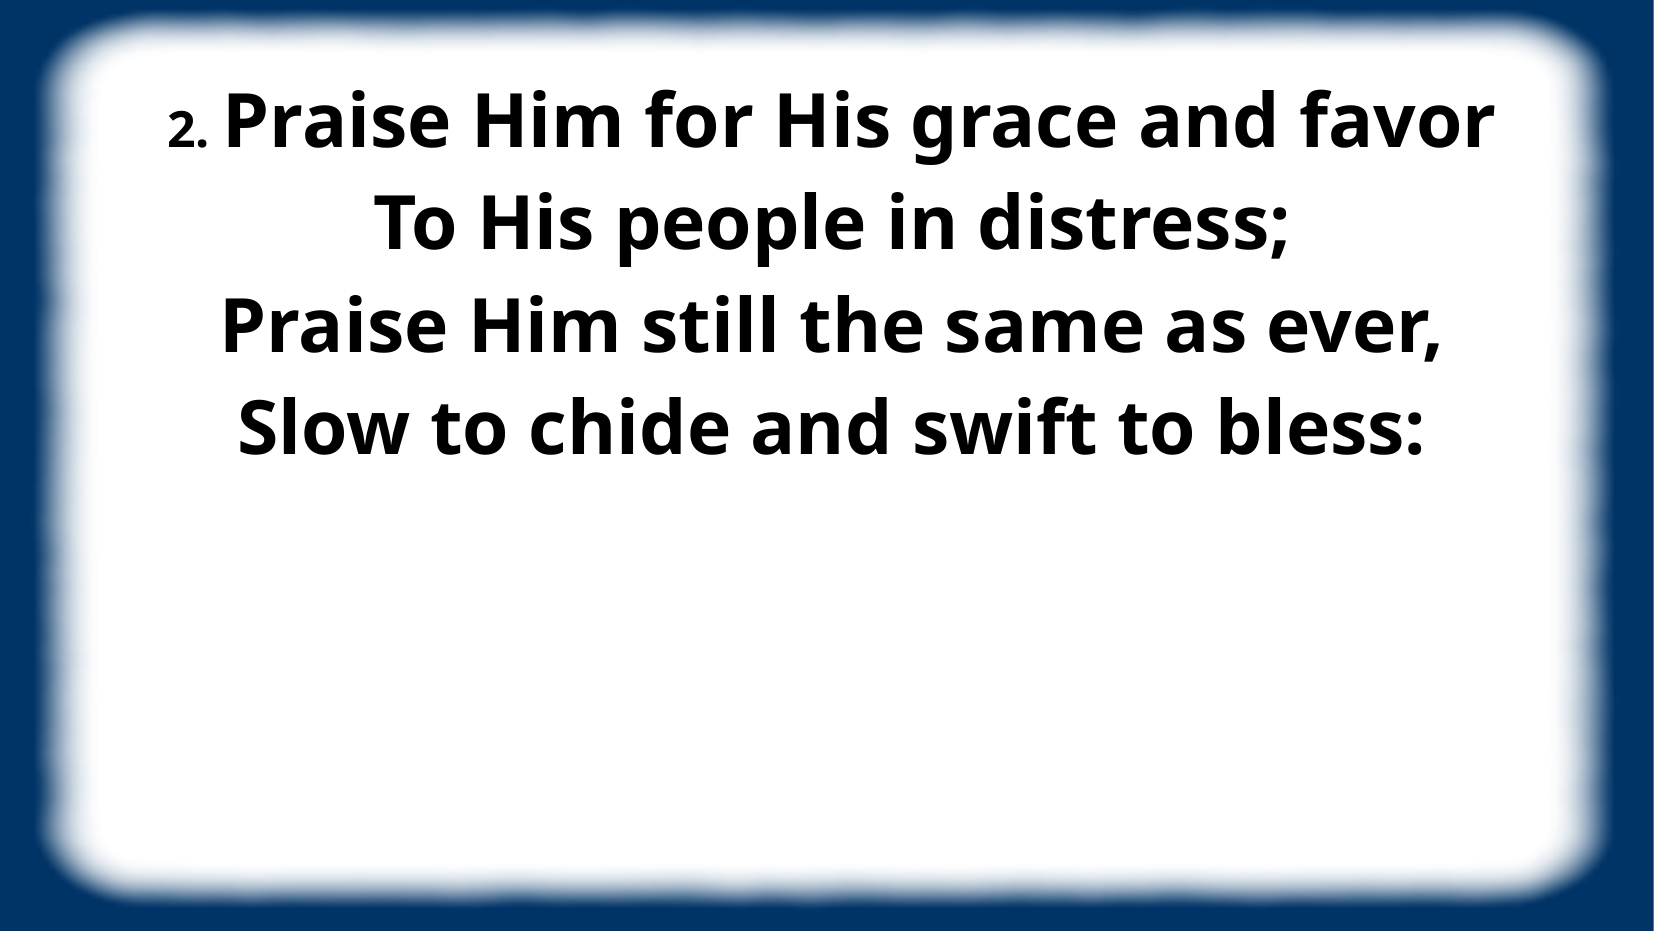

2. Praise Him for His grace and favor
To His people in distress;
Praise Him still the same as ever,
Slow to chide and swift to bless: